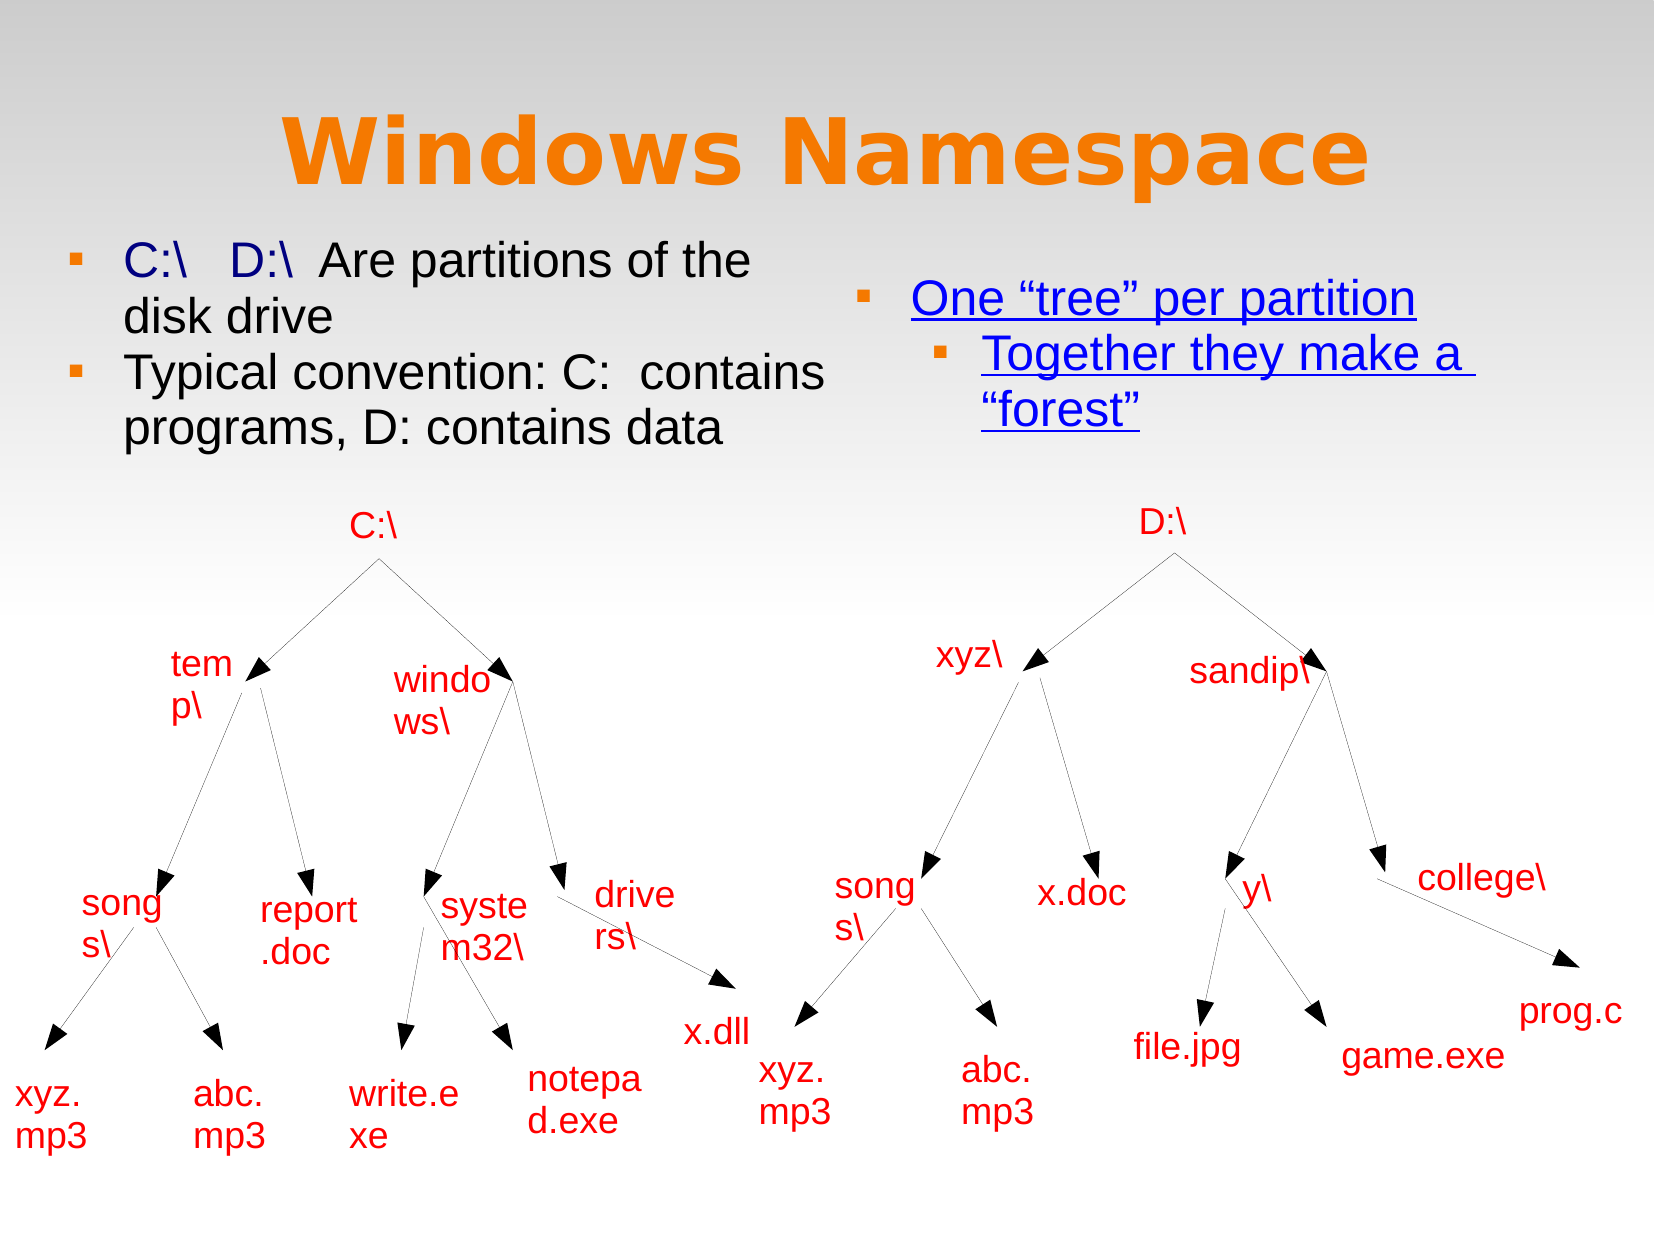

# Windows Namespace
C:\ D:\ Are partitions of the disk drive
Typical convention: C: contains programs, D: contains data
One “tree” per partition
Together they make a “forest”
D:\
xyz\
sandip\
college\
songs\
y\
x.doc
prog.c
file.jpg
game.exe
xyz.mp3
abc.mp3
C:\
temp\
windows\
drivers\
songs\
system32\
report.doc
x.dll
notepad.exe
xyz.mp3
abc.mp3
write.exe
Root is C:\ or D:\ etc
Separator is also “\”
C:\ D:\ Are partitions of the disk drive
One “tree” per partition
Together they make a forest
Typical convention: C: contains programs, D: contains data